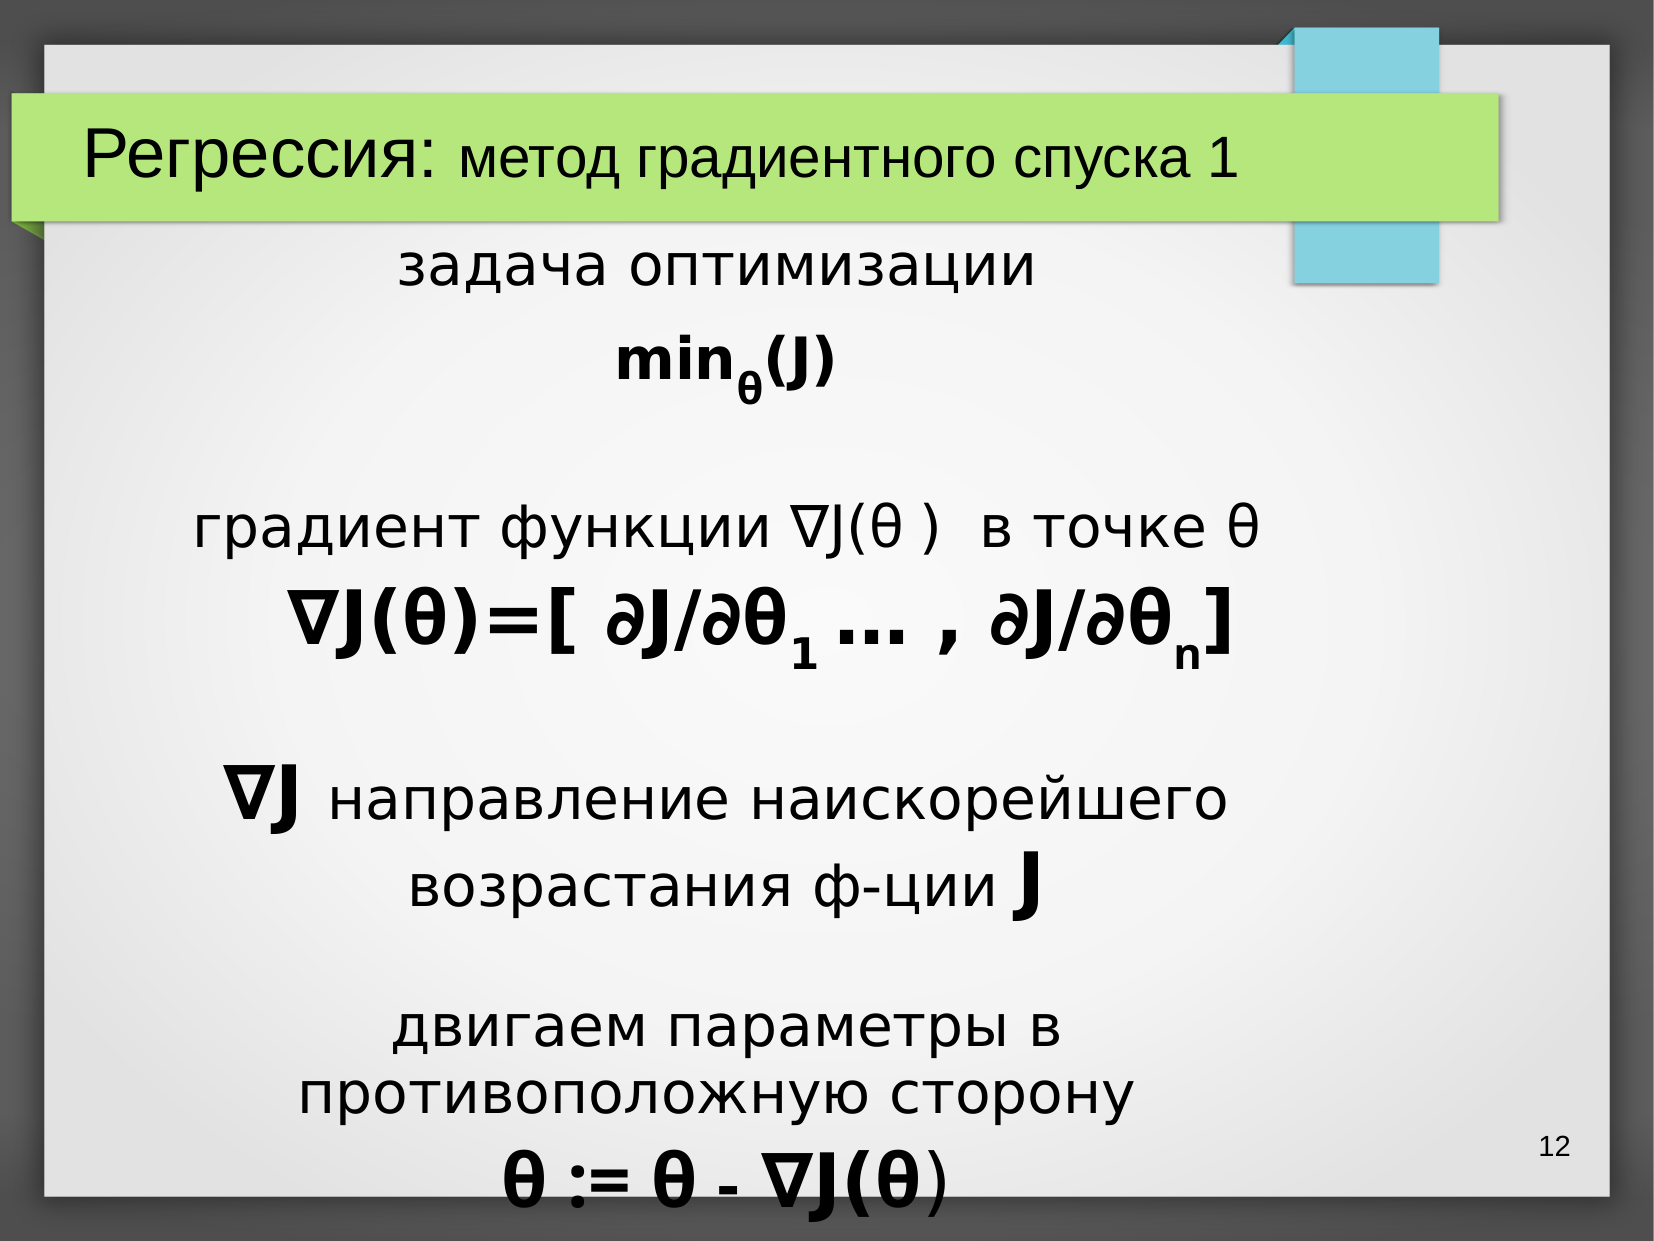

# Регрессия: метод градиентного спуска 1
задача оптимизации
minθ(J)
градиент функции ∇J(θ ) в точке θ
 ∇J(θ)=[ ∂J/∂θ1 … , ∂J/∂θn]
∇J направление наискорейшего возрастания ф-ции J
двигаем параметры в противоположную сторону
θ := θ - ∇J(θ)
12